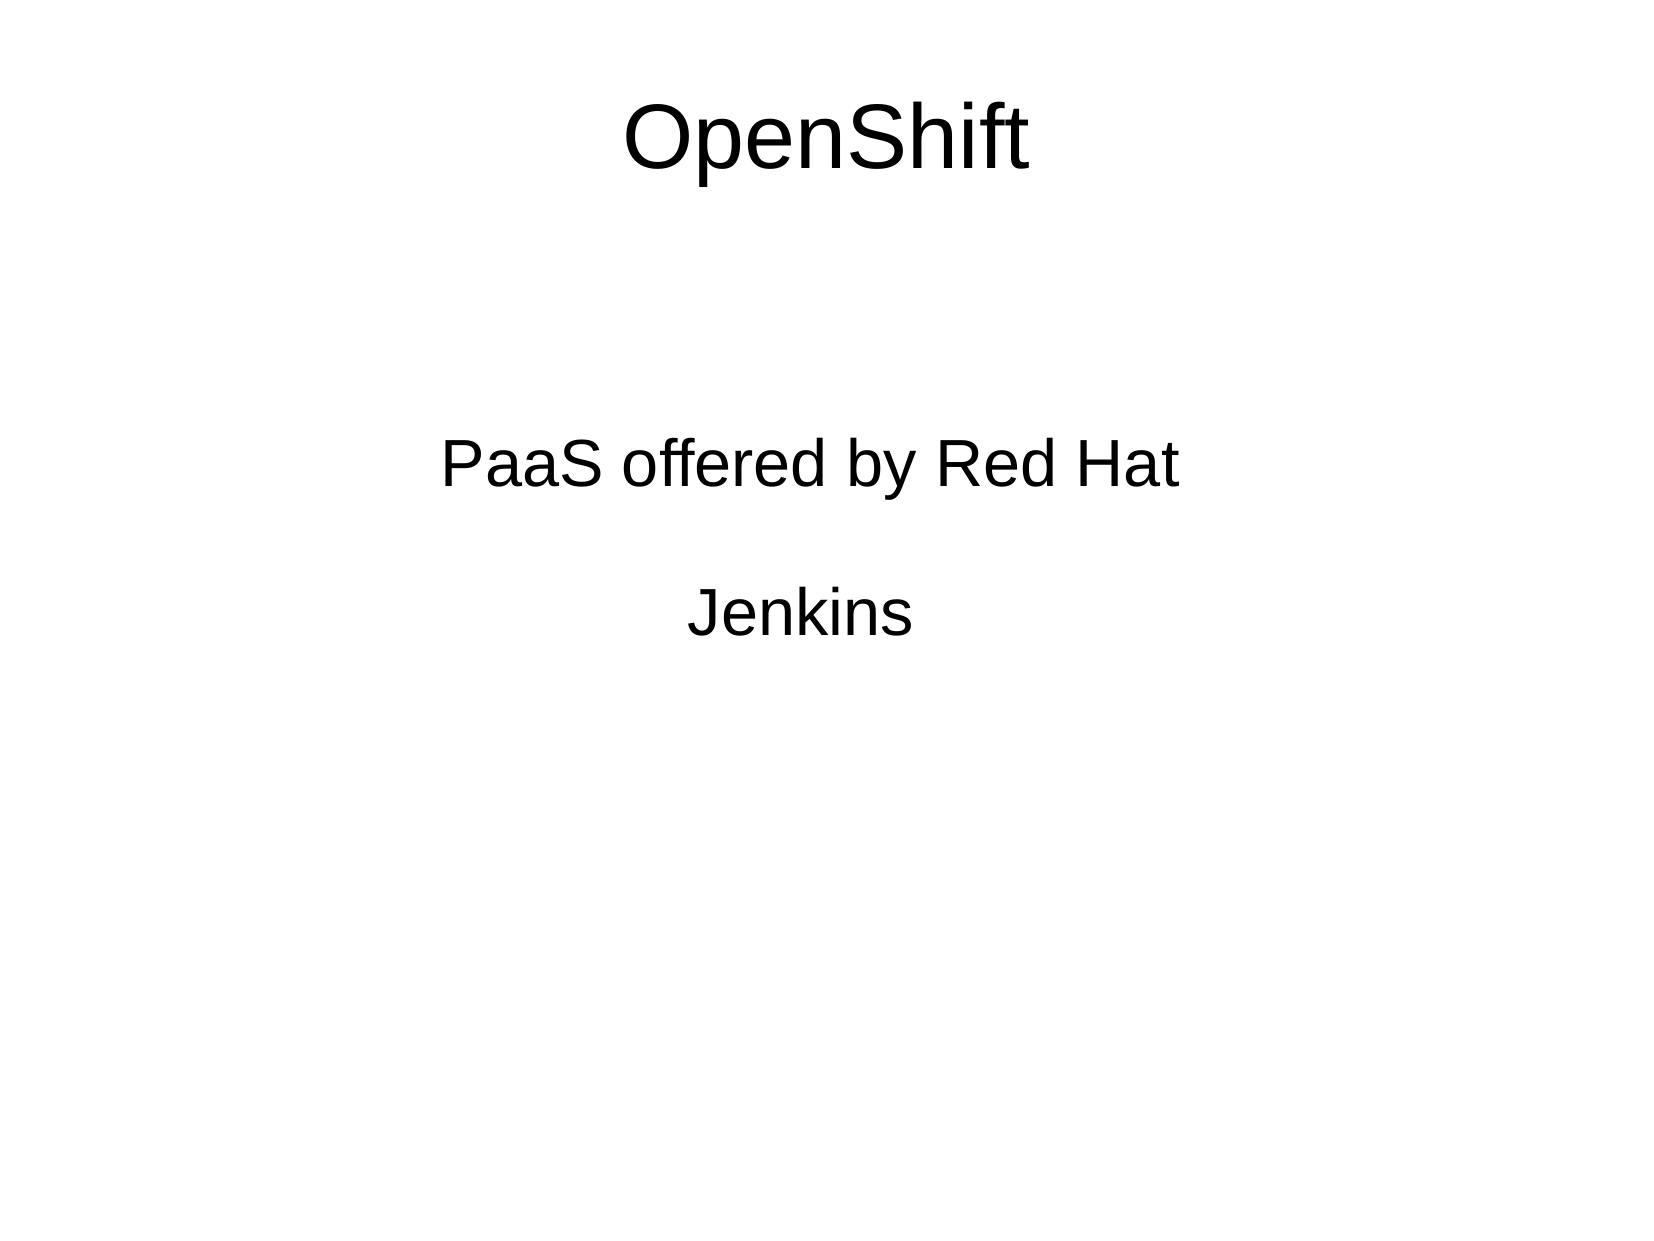

# OpenShift
PaaS offered by Red Hat
Jenkins